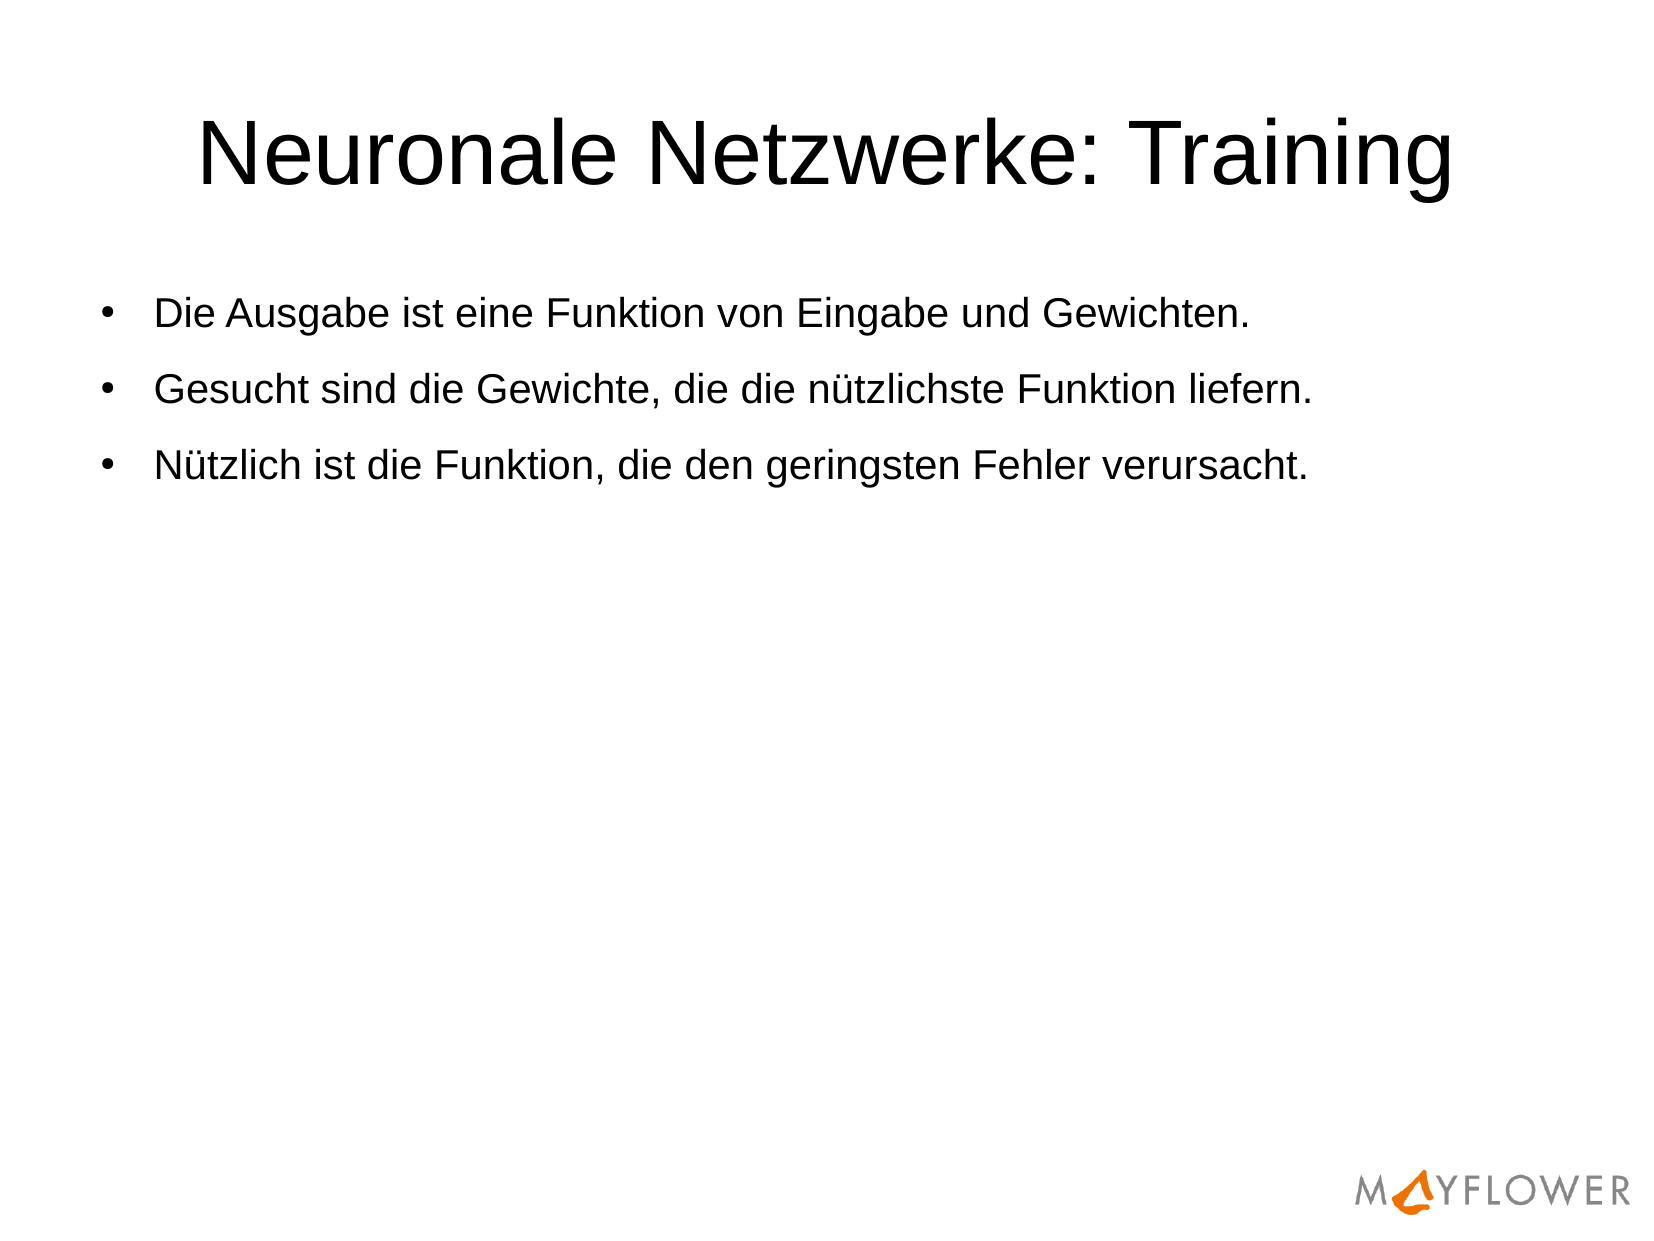

# Neuronale Netzwerke: Training
Die Ausgabe ist eine Funktion von Eingabe und Gewichten.
Gesucht sind die Gewichte, die die nützlichste Funktion liefern.
Nützlich ist die Funktion, die den geringsten Fehler verursacht.